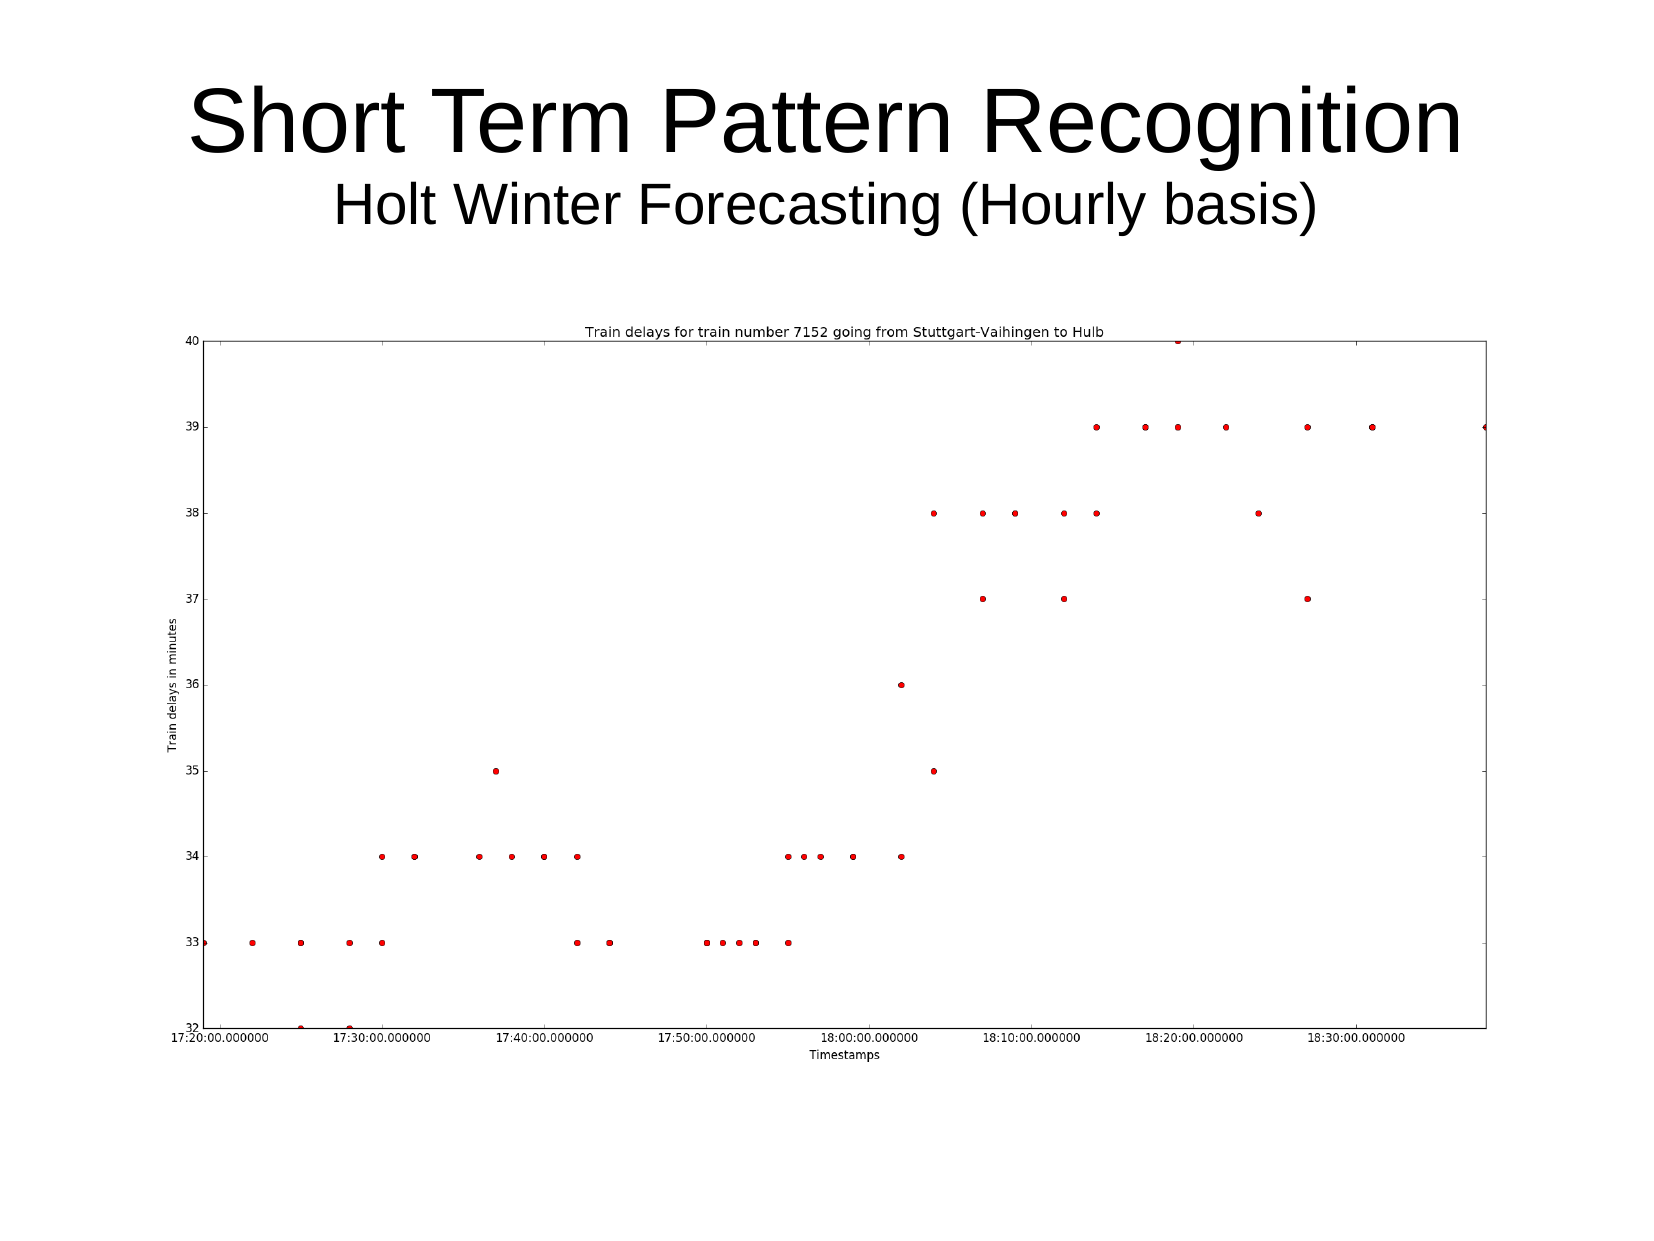

# Short Term Pattern Recognition Holt Winter Forecasting (Hourly basis)